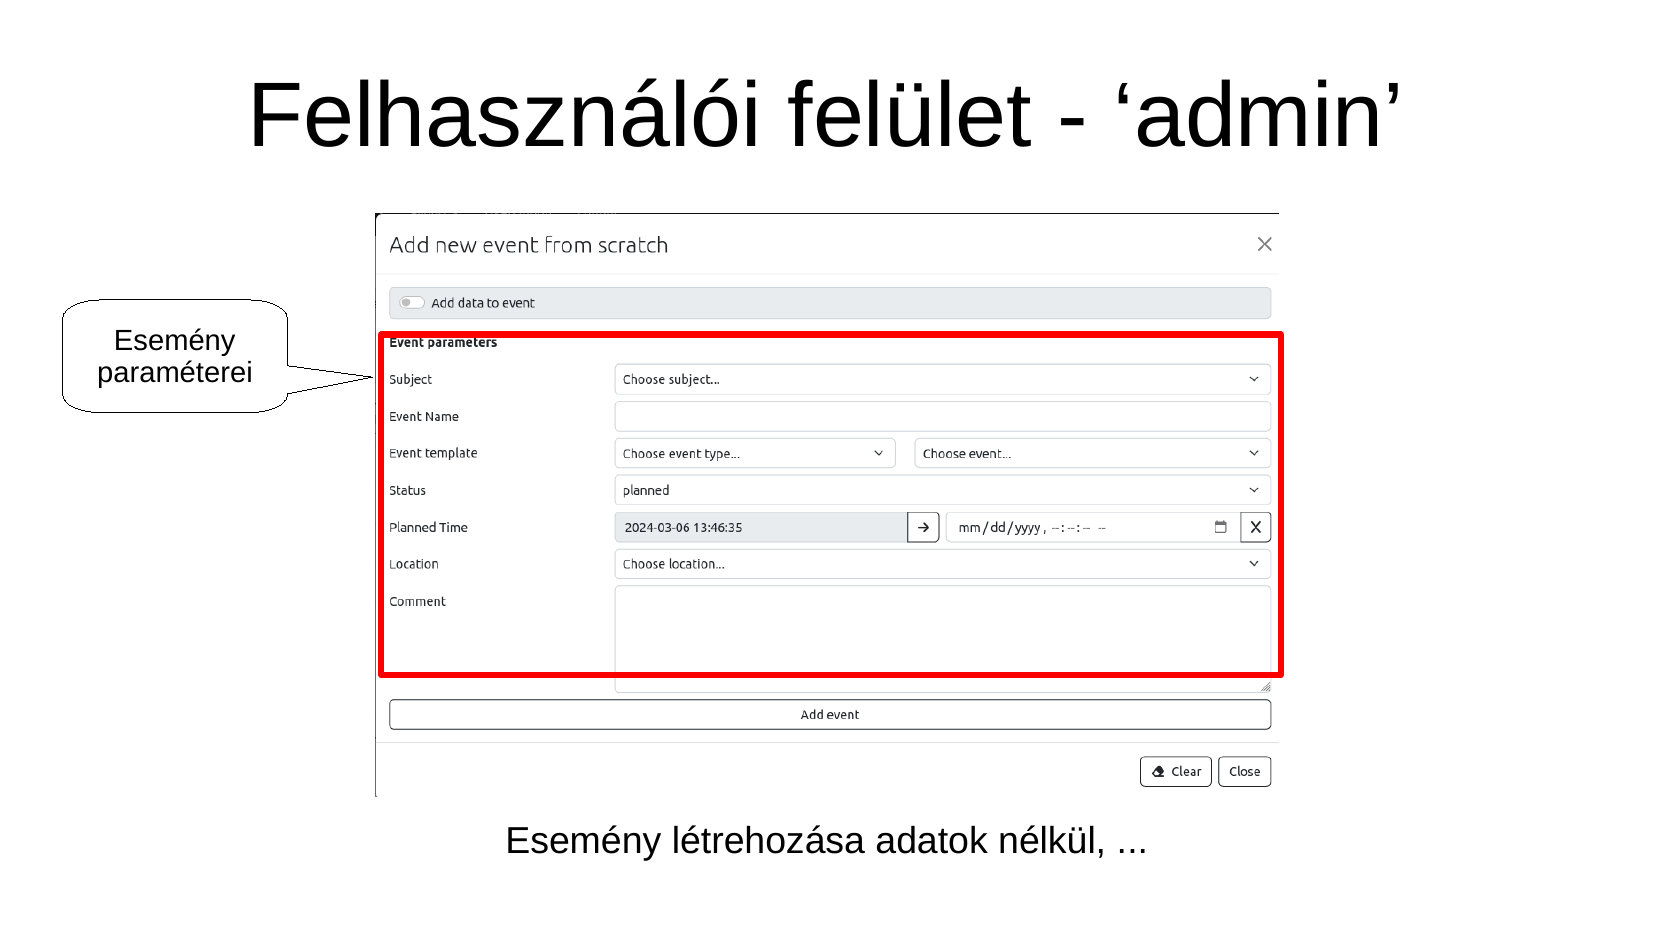

# Felhasználói felület - ‘admin’
Esemény létrehozása adatok nélkül, ...
Esemény paraméterei